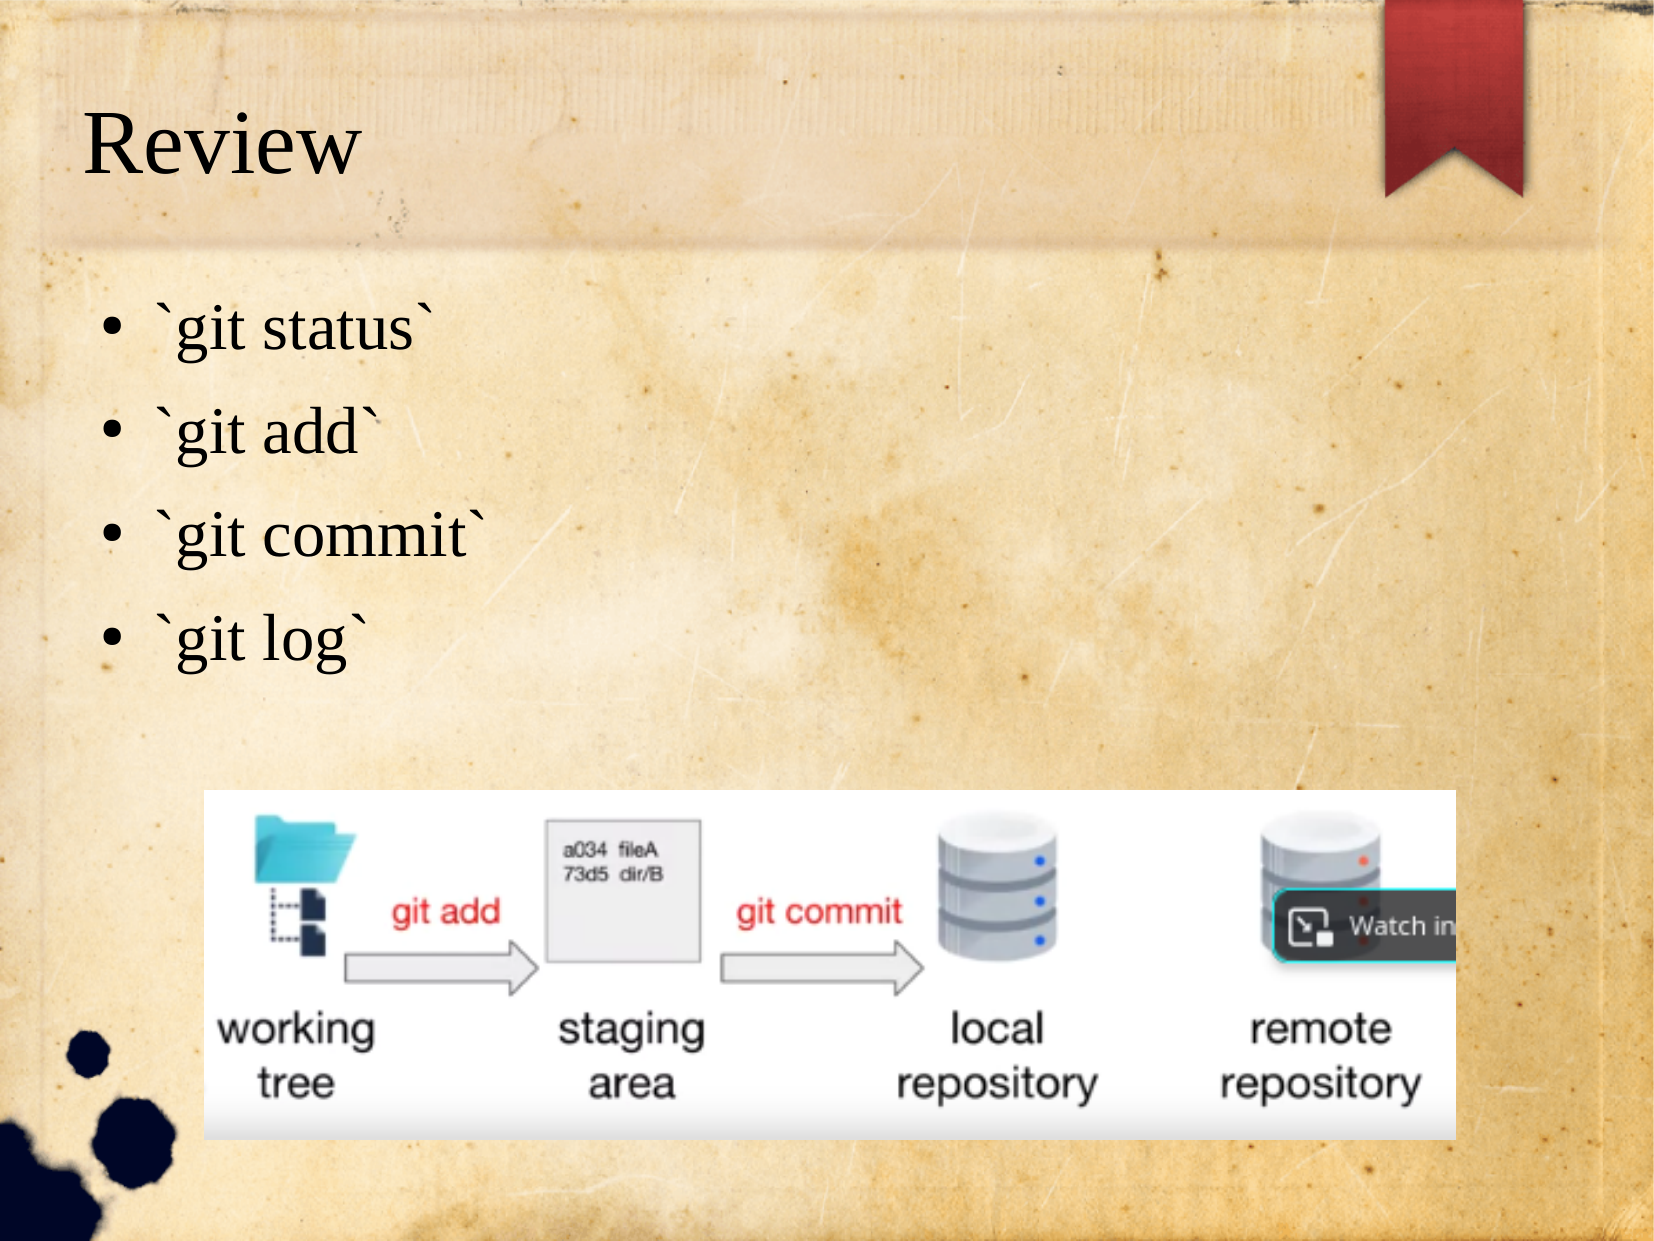

# Review
`git status`
`git add`
`git commit`
`git log`